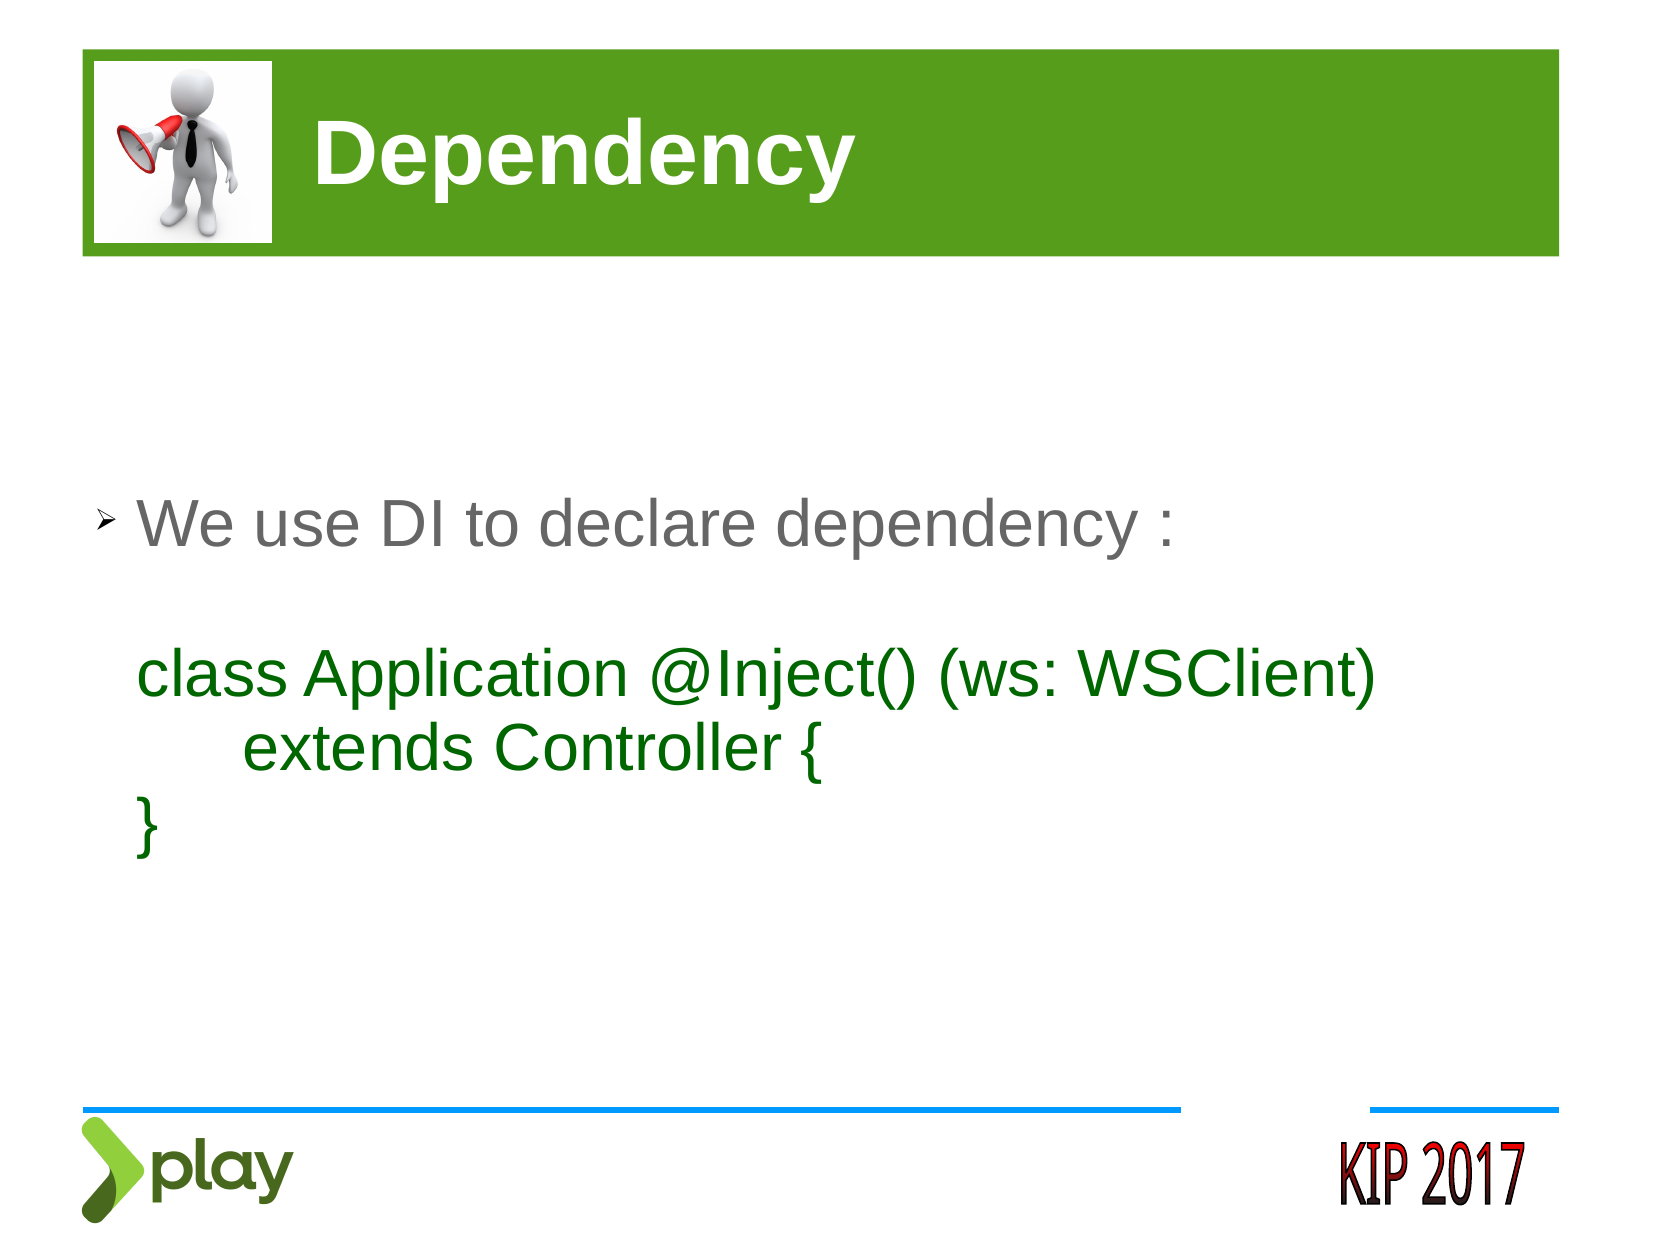

# Dependency
 We use DI to declare dependency :
 class Application @Inject() (ws: WSClient) 				extends Controller {
 }